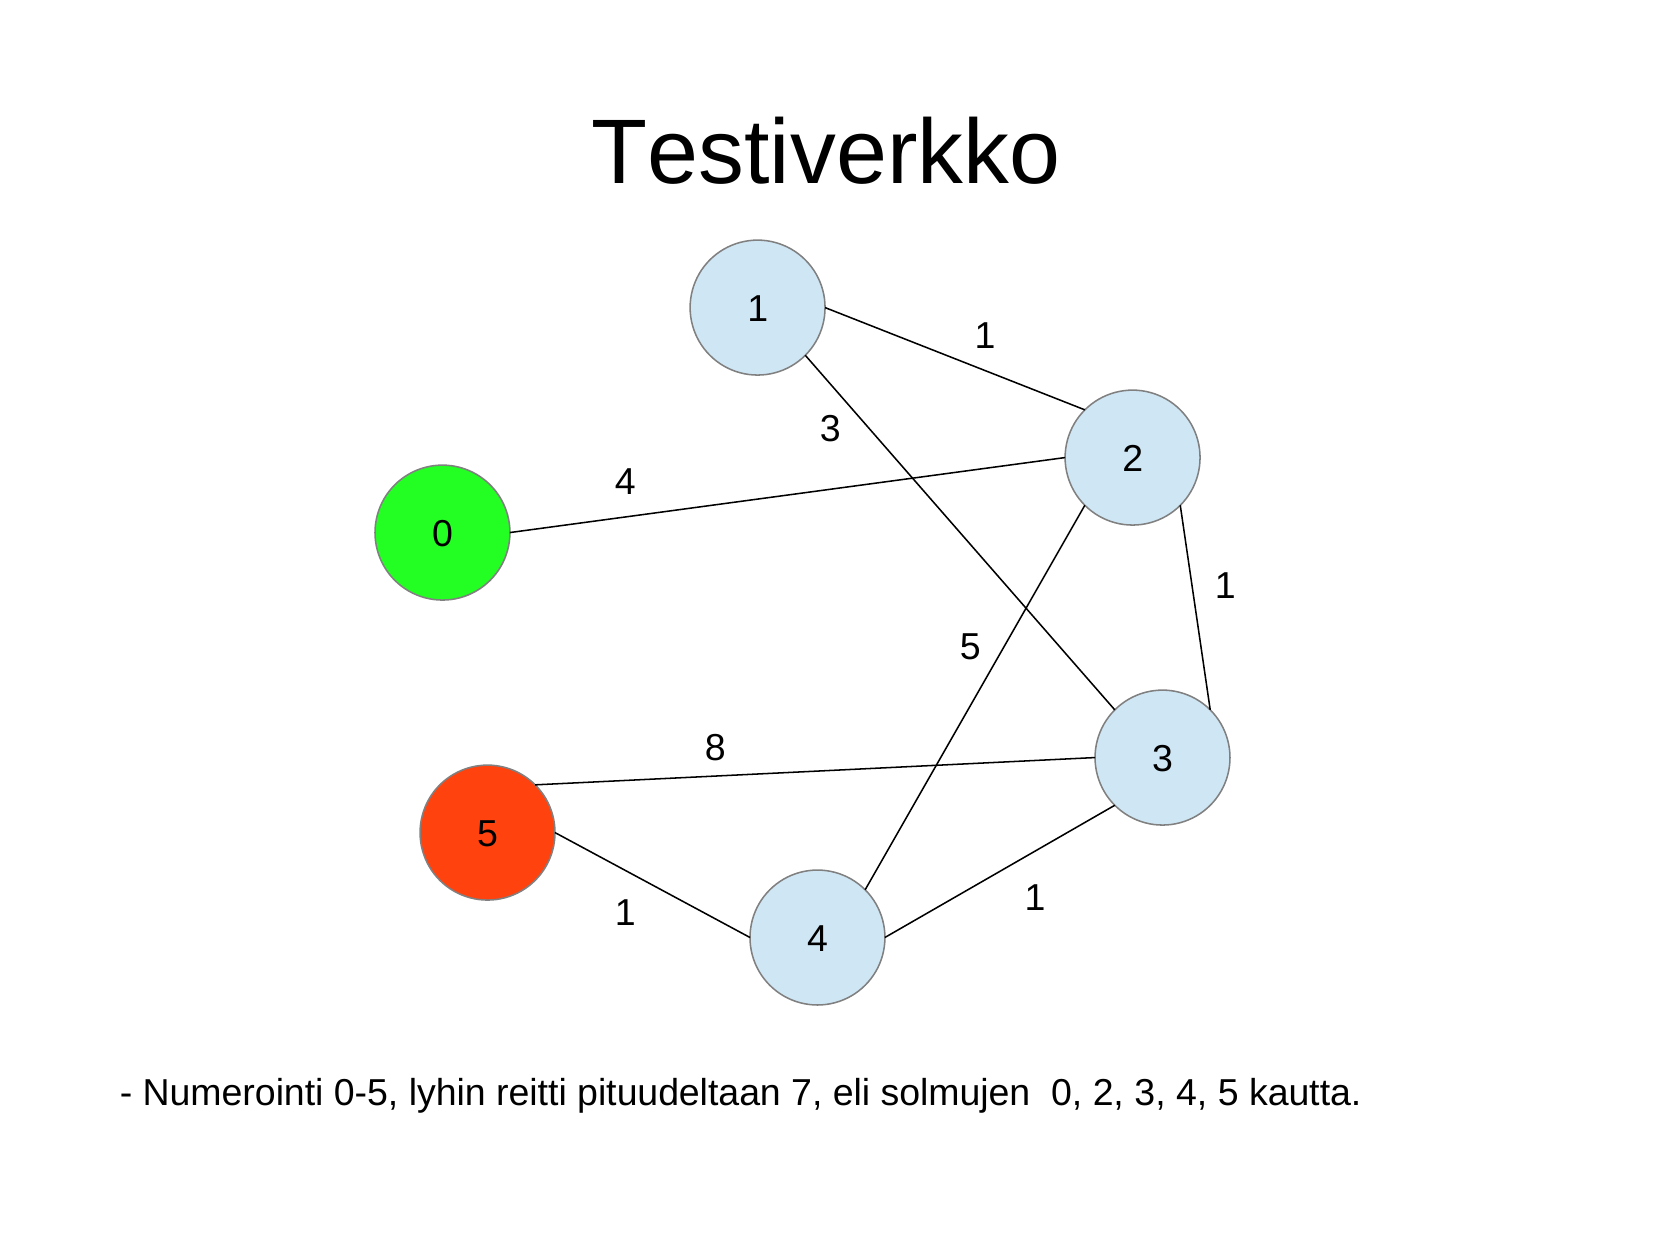

# Testiverkko
1
1
1
2
3
2
4
0
0
1
5
3
8
3
5
5
4
1
1
4
- Numerointi 0-5, lyhin reitti pituudeltaan 7, eli solmujen 0, 2, 3, 4, 5 kautta.